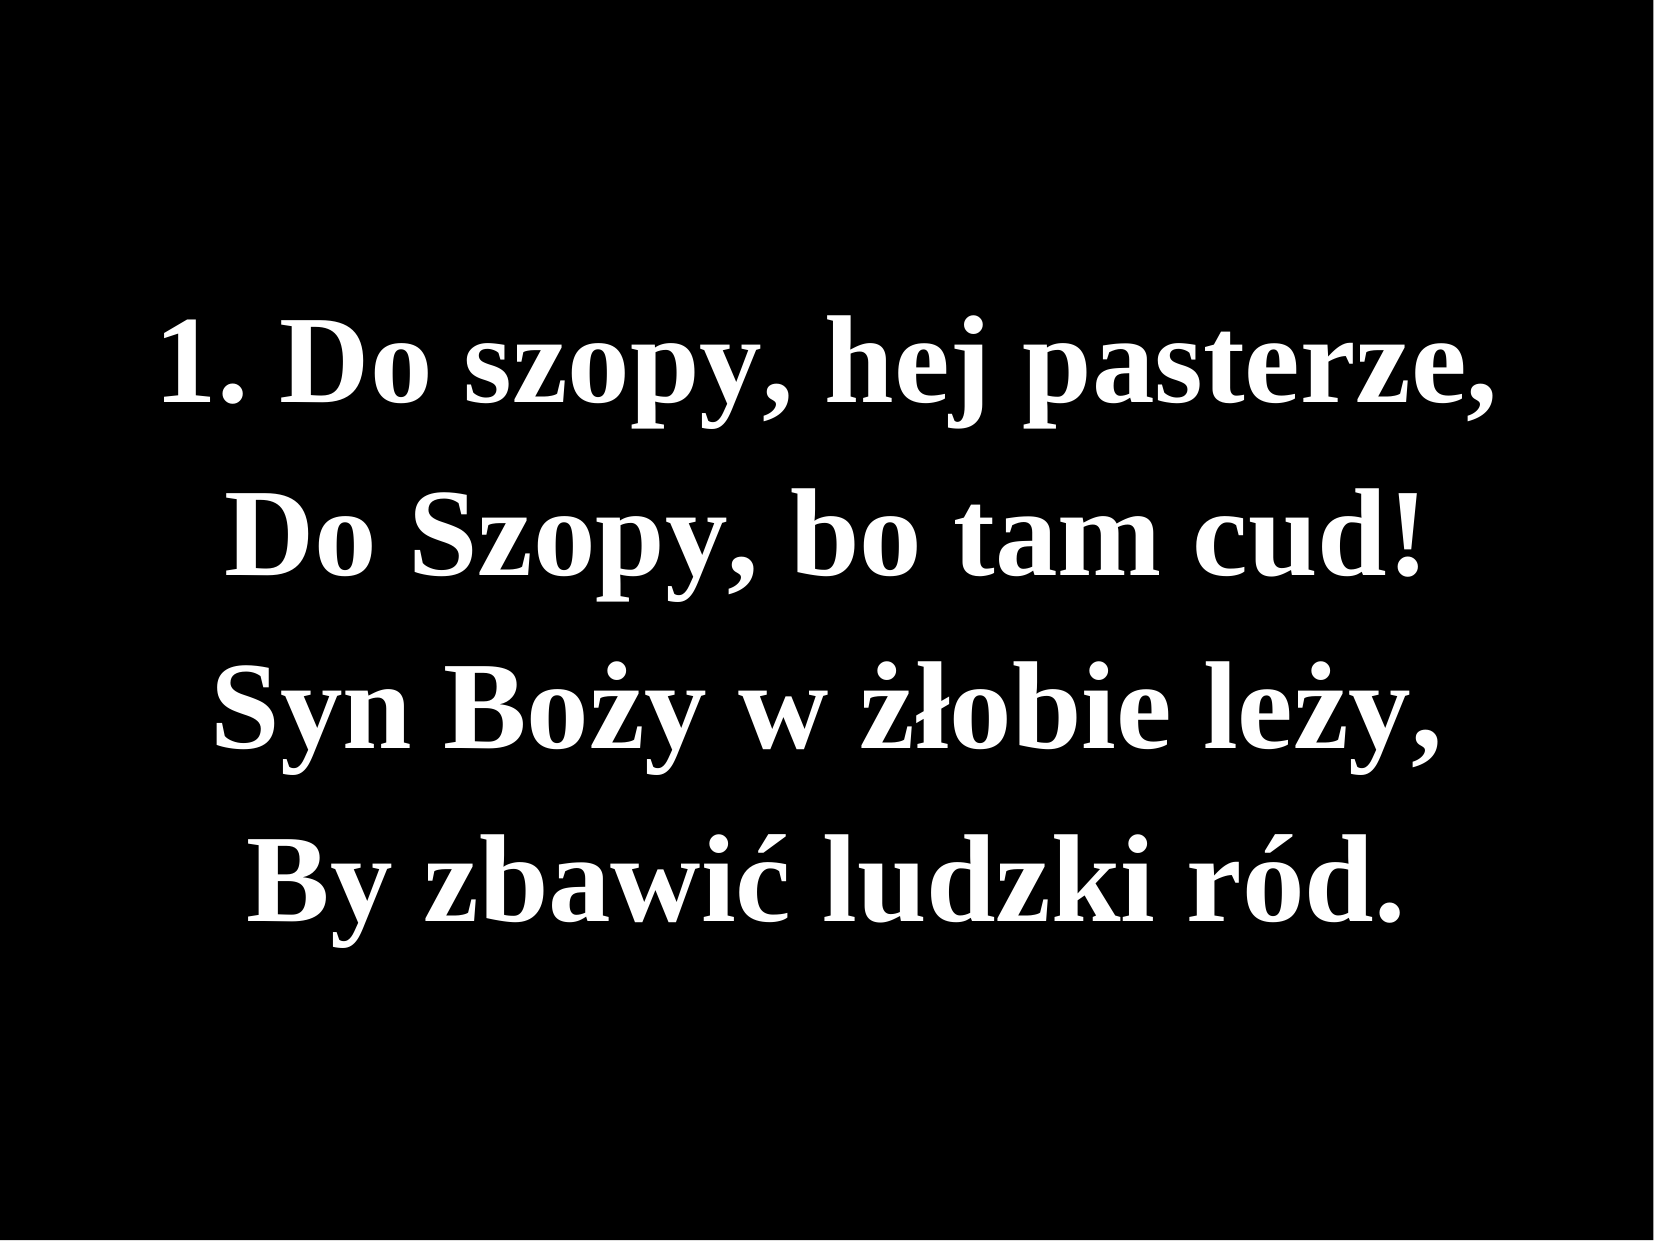

# 1. Do szopy, hej pasterze, ppp Do Szopy, bo tam cud! ppp Syn Boży w żłobie leży, ppp By zbawić ludzki ród.